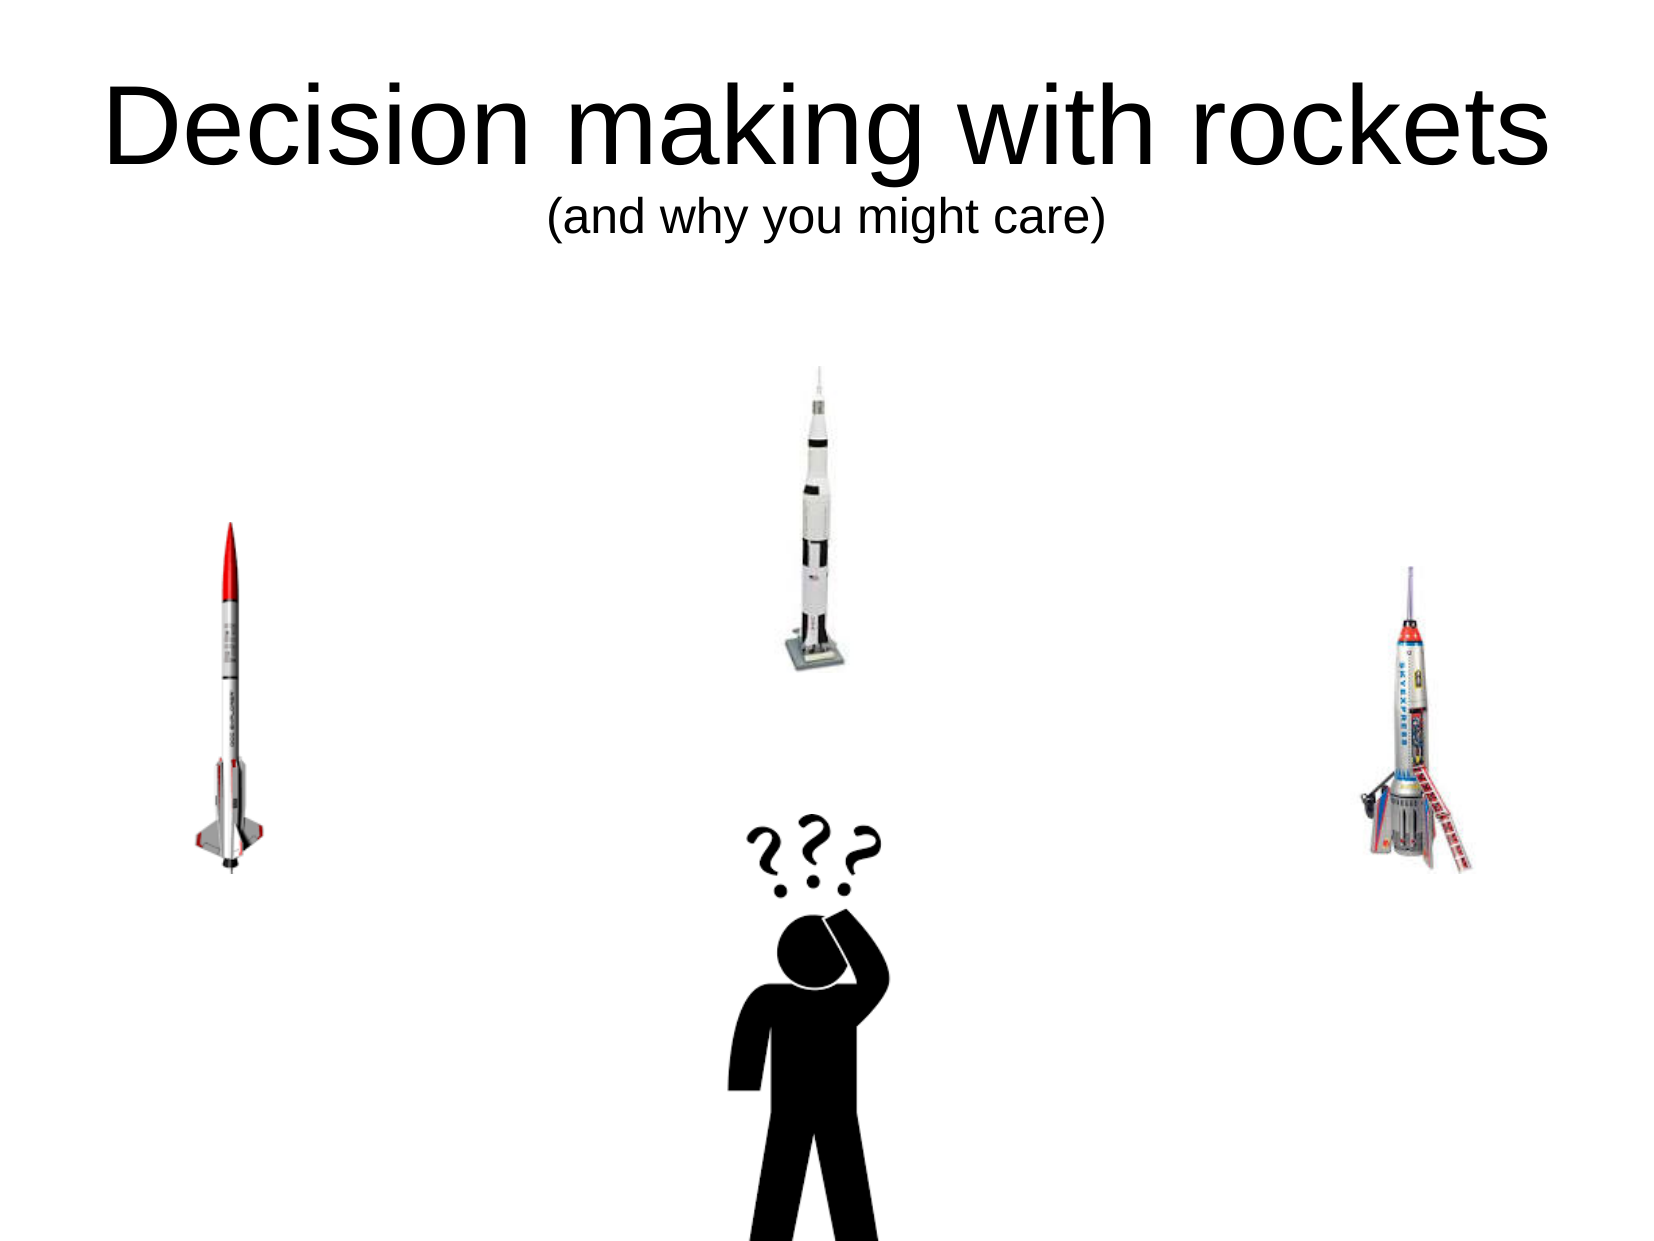

# Decision making with rockets (and why you might care)